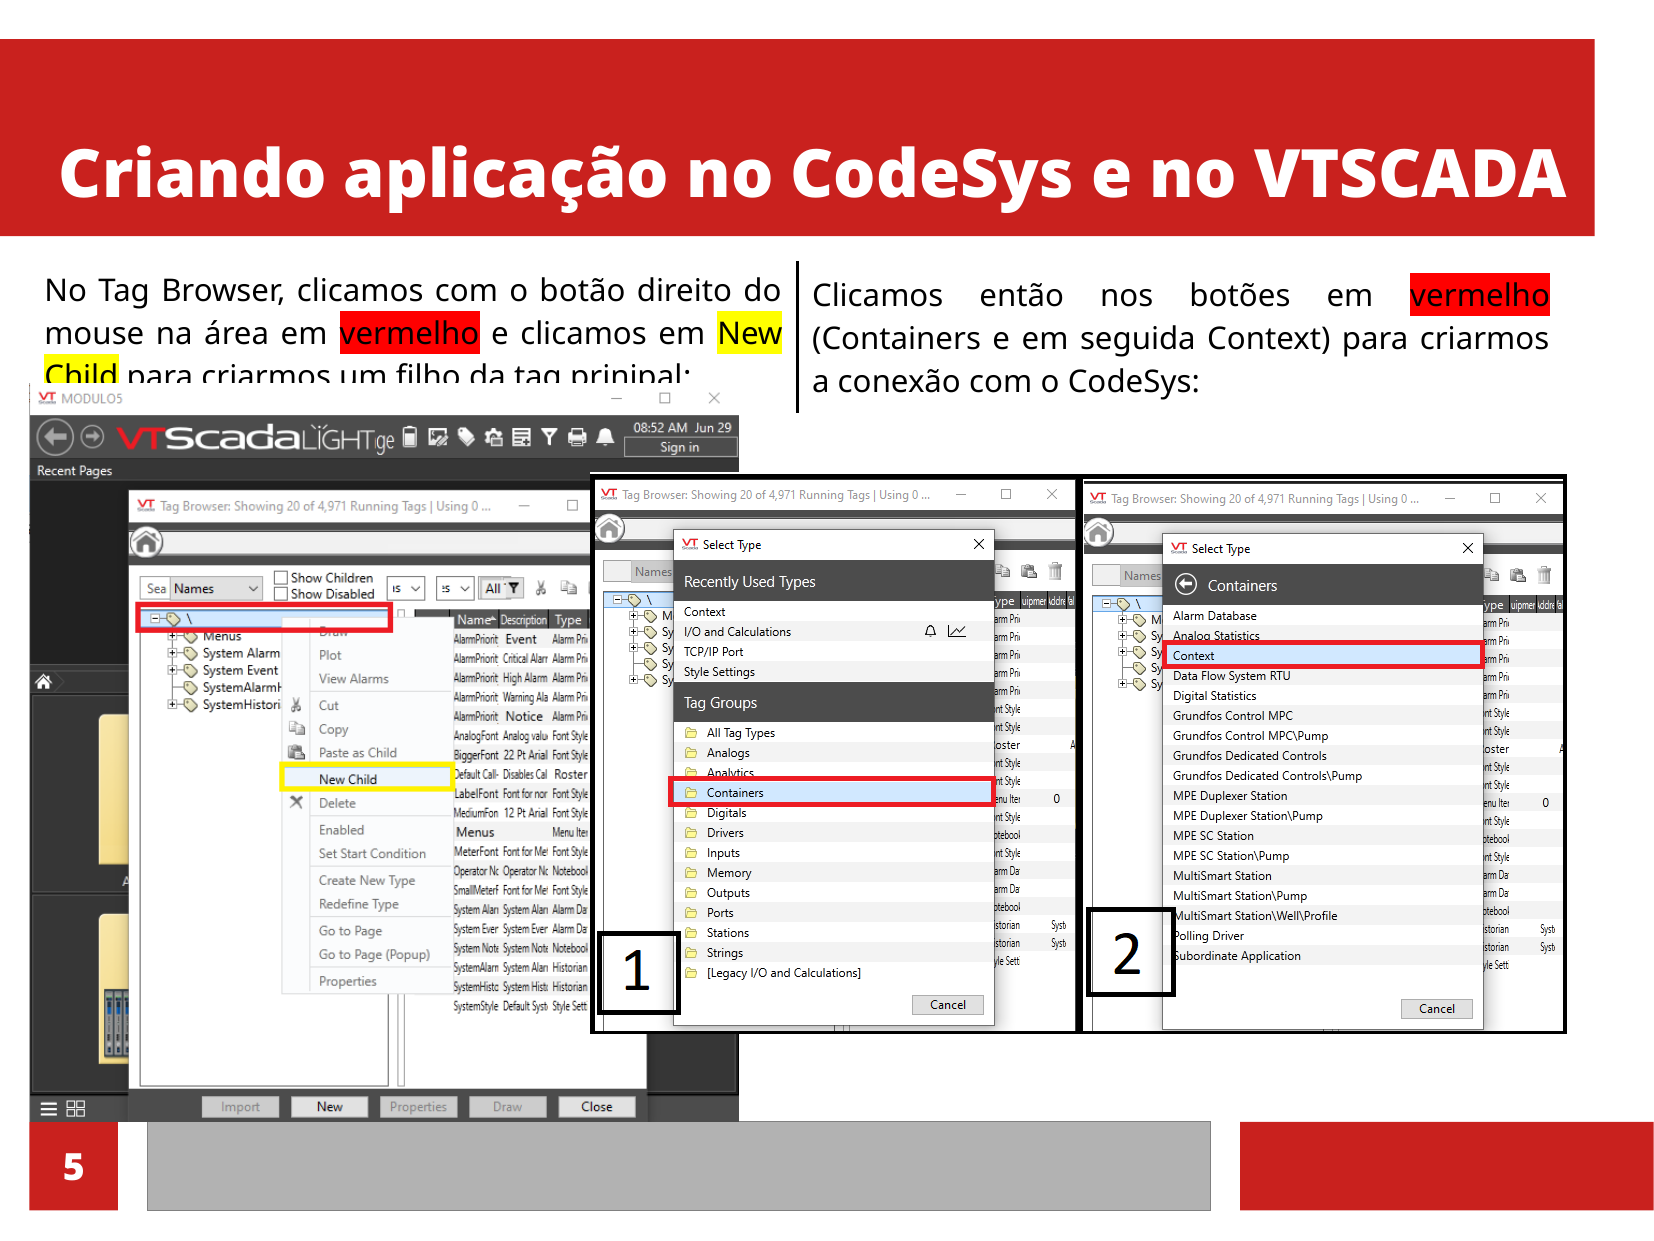

# Criando aplicação no CodeSys e no VTSCADA
No Tag Browser, clicamos com o botão direito do mouse na área em vermelho e clicamos em New Child para criarmos um filho da tag prinipal:
Clicamos então nos botões em vermelho (Containers e em seguida Context) para criarmos a conexão com o CodeSys:
5